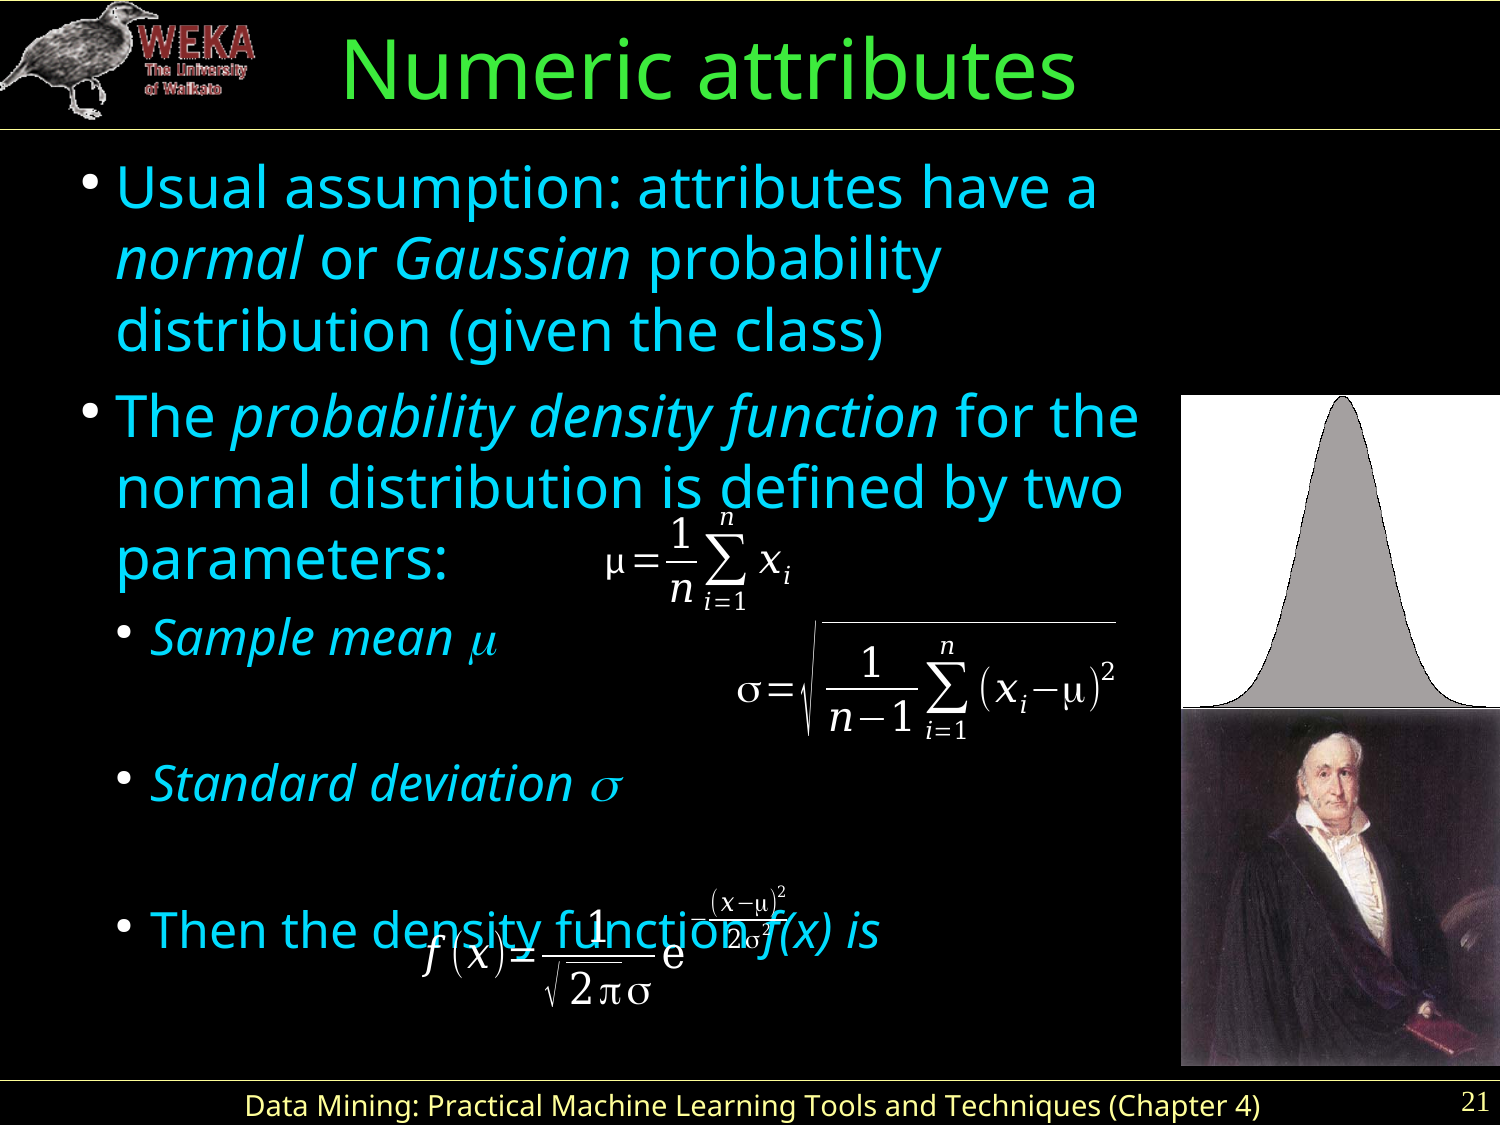

# Numeric attributes
Usual assumption: attributes have a normal or Gaussian probability distribution (given the class)
The probability density function for the normal distribution is defined by two parameters:
Sample mean 
Standard deviation 
Then the density function f(x) is
Data Mining: Practical Machine Learning Tools and Techniques (Chapter 4)
21